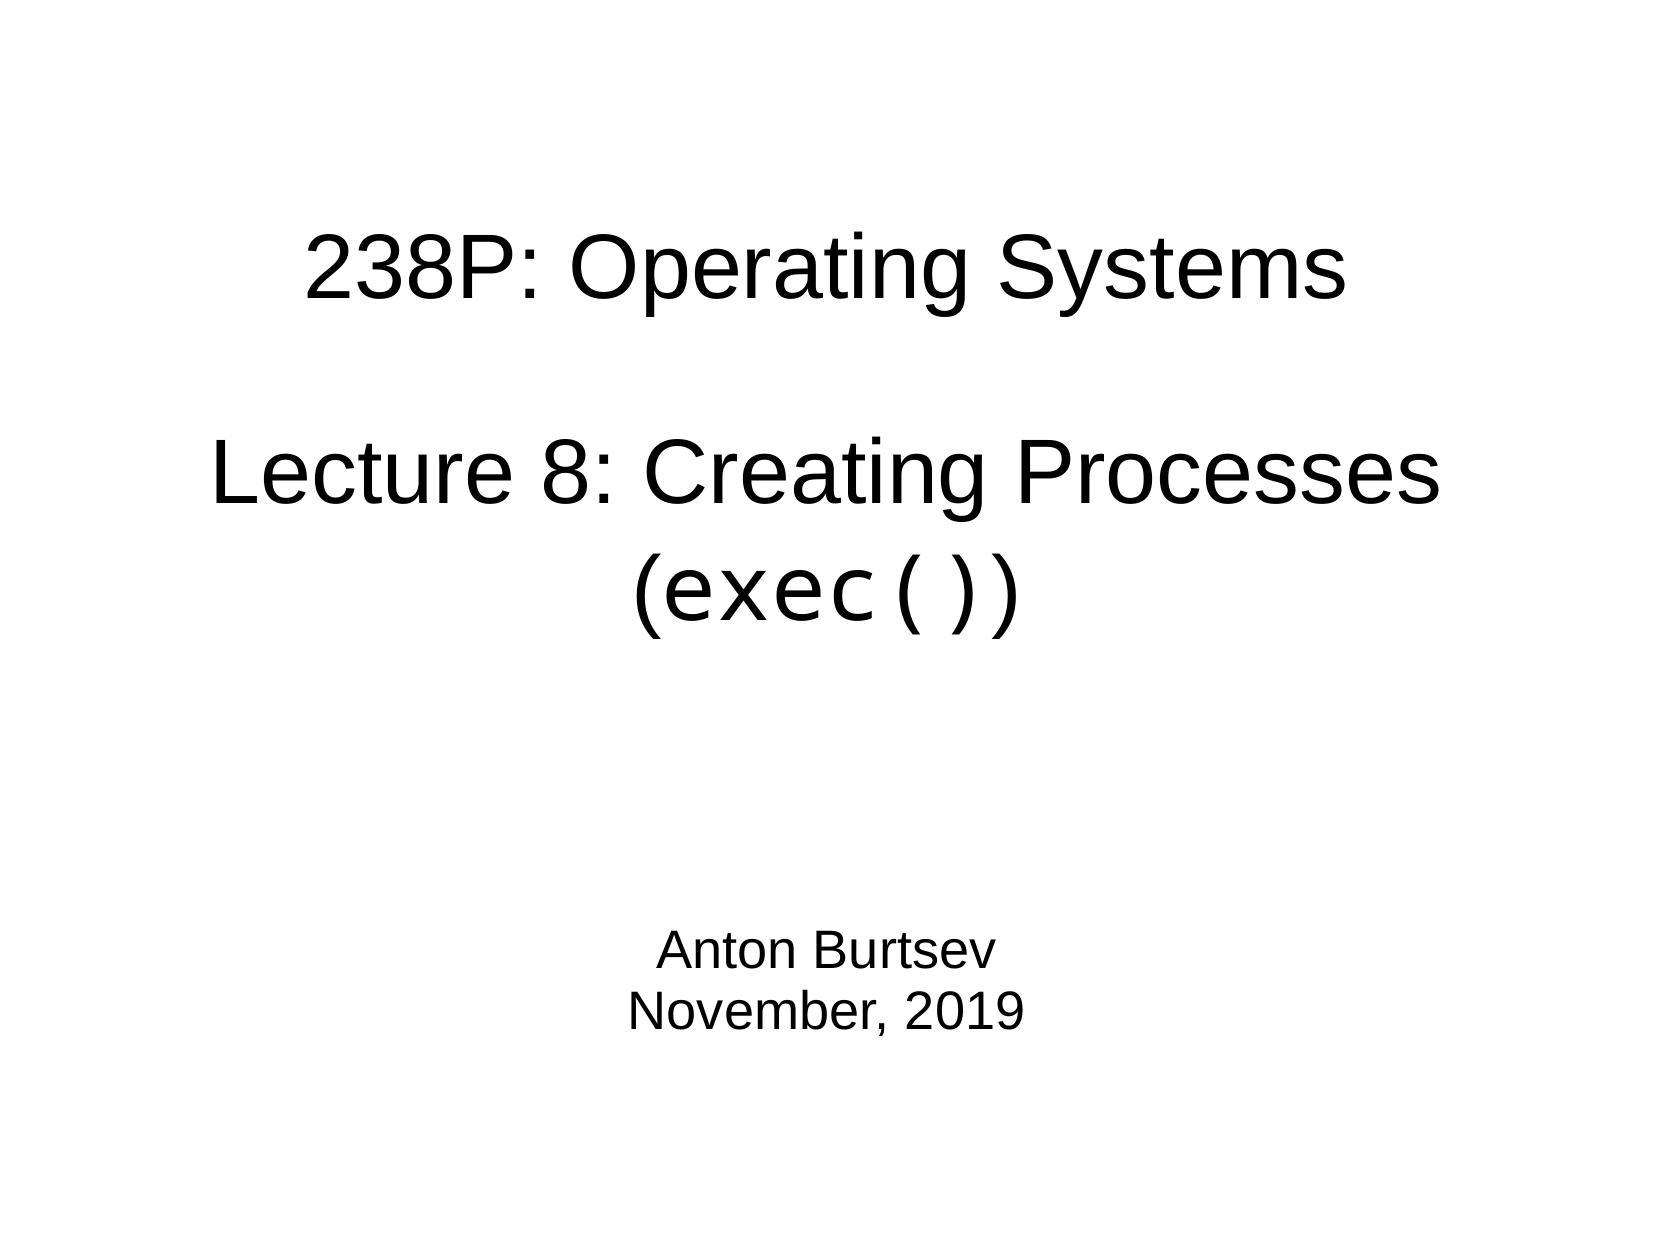

# 238P: Operating Systems Lecture 8: Creating Processes (exec())
Anton Burtsev
November, 2019